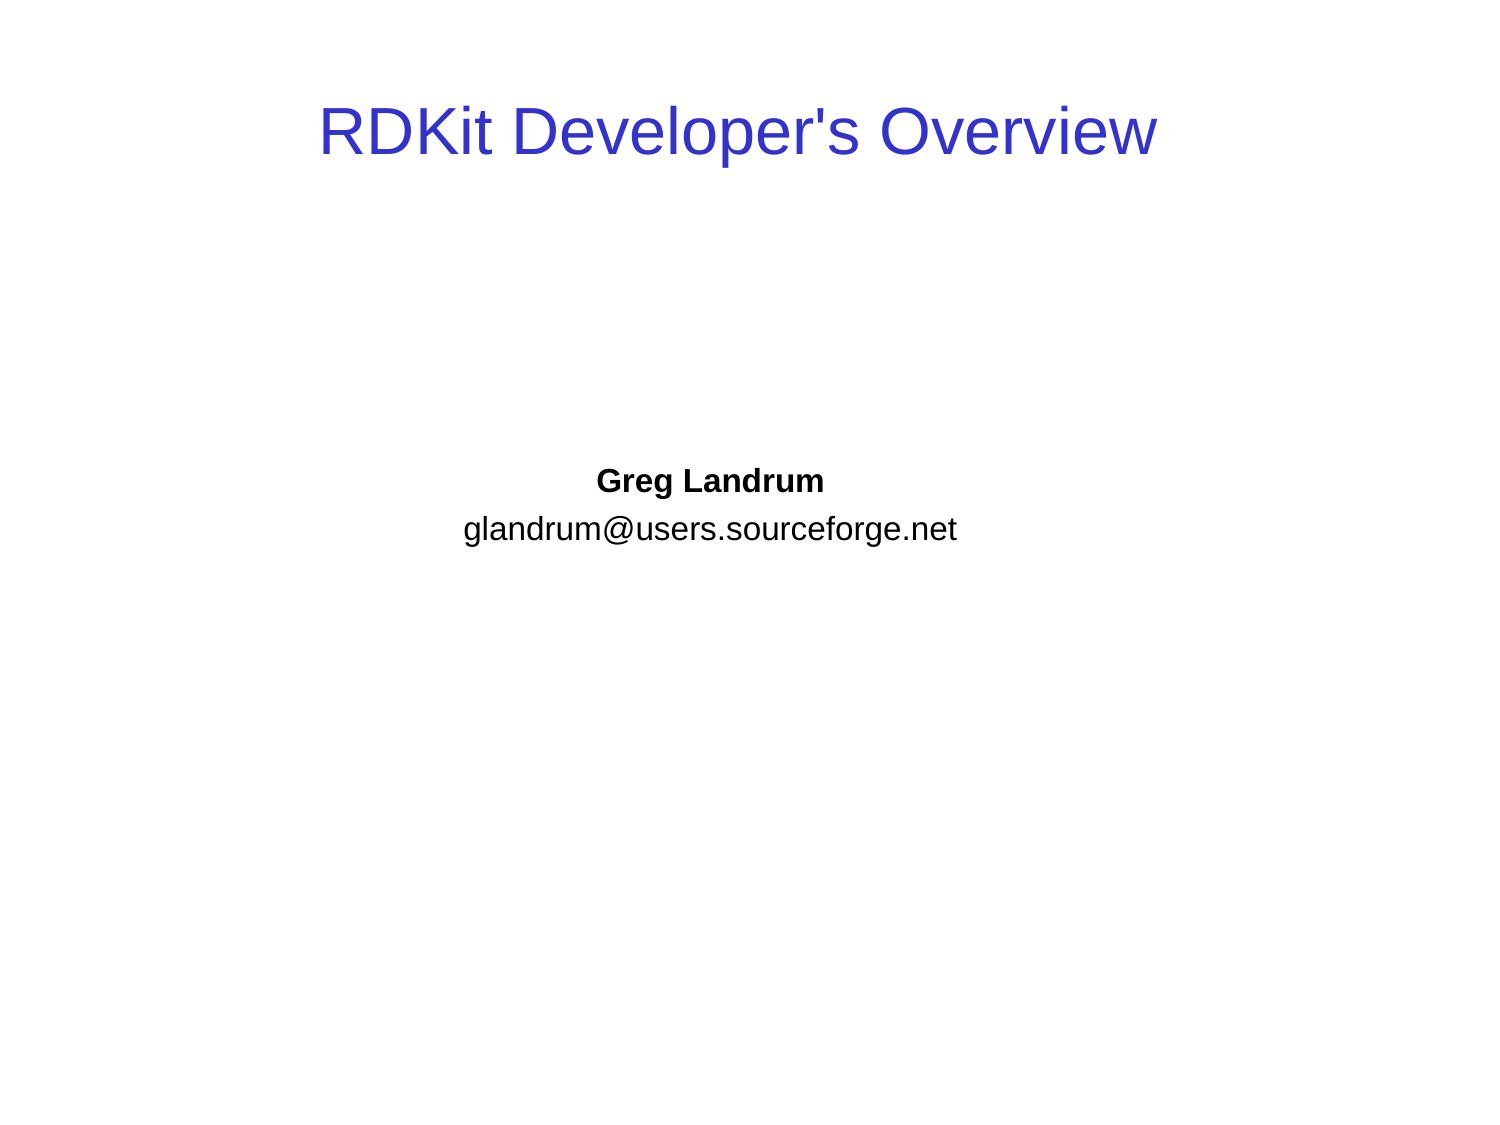

# RDKit Developer's Overview
Greg Landrum
glandrum@users.sourceforge.net